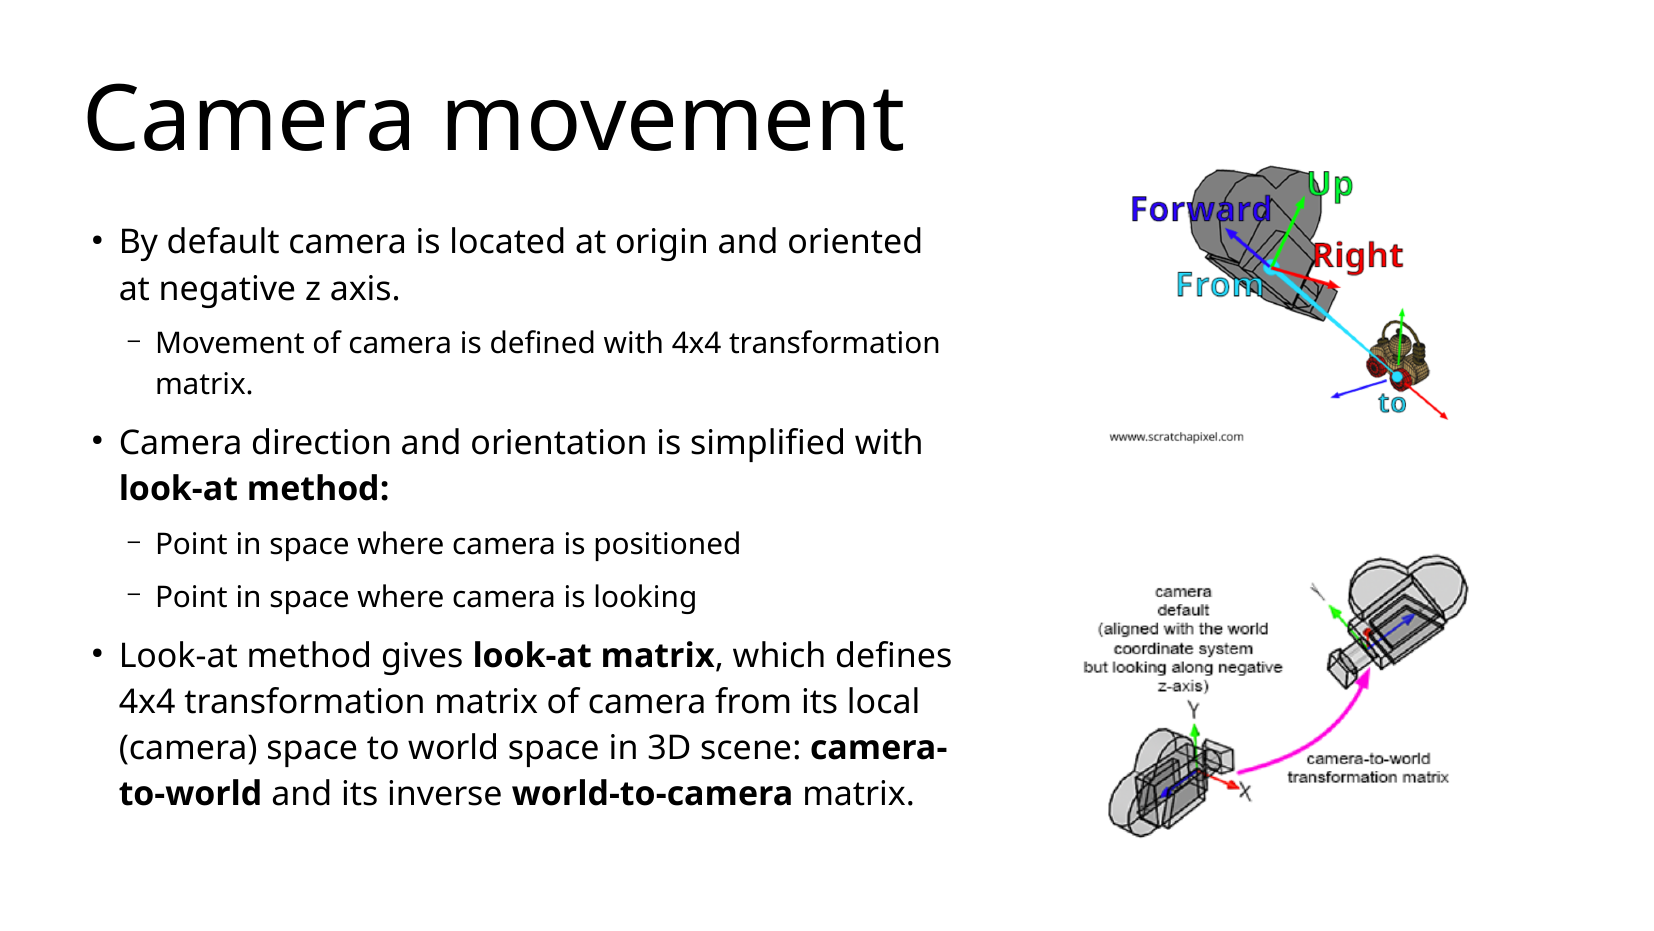

# Camera movement
By default camera is located at origin and oriented at negative z axis.
Movement of camera is defined with 4x4 transformation matrix.
Camera direction and orientation is simplified with look-at method:
Point in space where camera is positioned
Point in space where camera is looking
Look-at method gives look-at matrix, which defines 4x4 transformation matrix of camera from its local (camera) space to world space in 3D scene: camera-to-world and its inverse world-to-camera matrix.